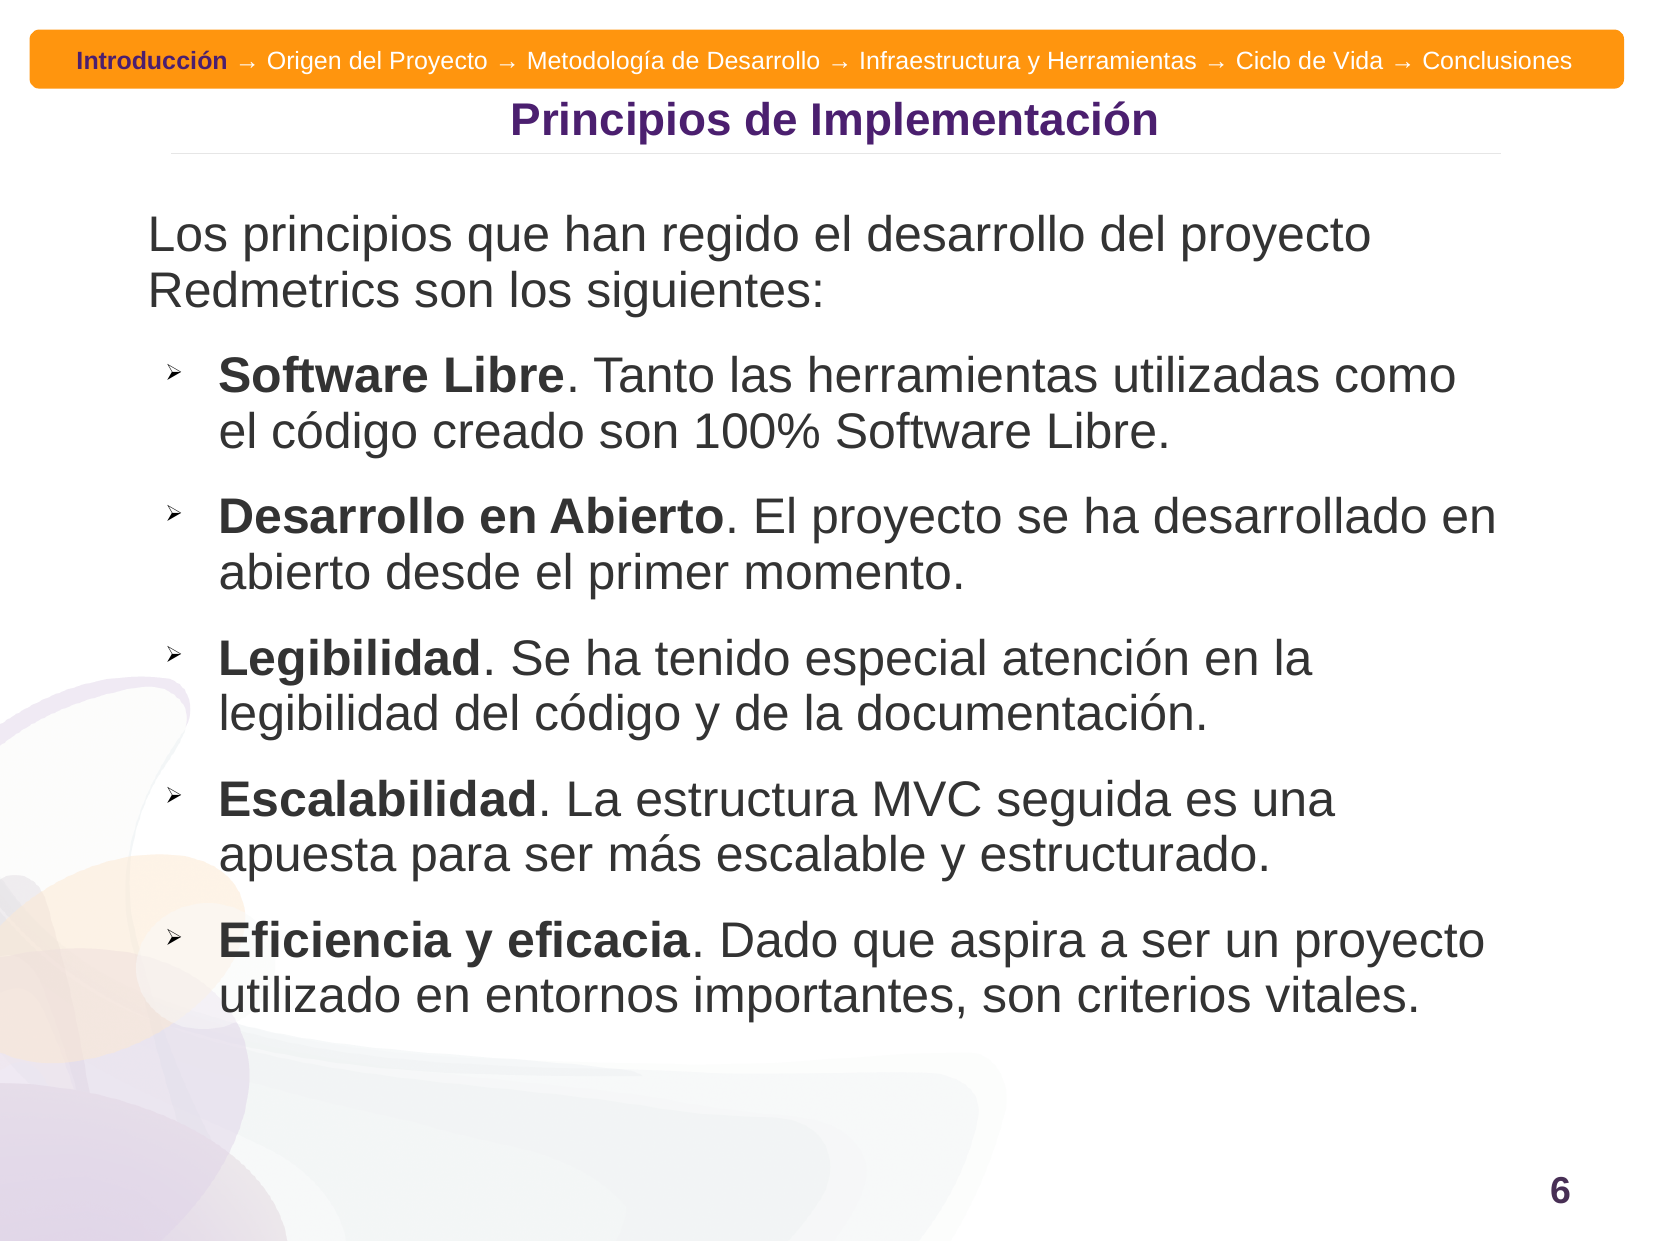

Introducción → Origen del Proyecto → Metodología de Desarrollo → Infraestructura y Herramientas → Ciclo de Vida → Conclusiones
Principios de Implementación
#
Los principios que han regido el desarrollo del proyecto Redmetrics son los siguientes:
Software Libre. Tanto las herramientas utilizadas como el código creado son 100% Software Libre.
Desarrollo en Abierto. El proyecto se ha desarrollado en abierto desde el primer momento.
Legibilidad. Se ha tenido especial atención en la legibilidad del código y de la documentación.
Escalabilidad. La estructura MVC seguida es una apuesta para ser más escalable y estructurado.
Eficiencia y eficacia. Dado que aspira a ser un proyecto utilizado en entornos importantes, son criterios vitales.